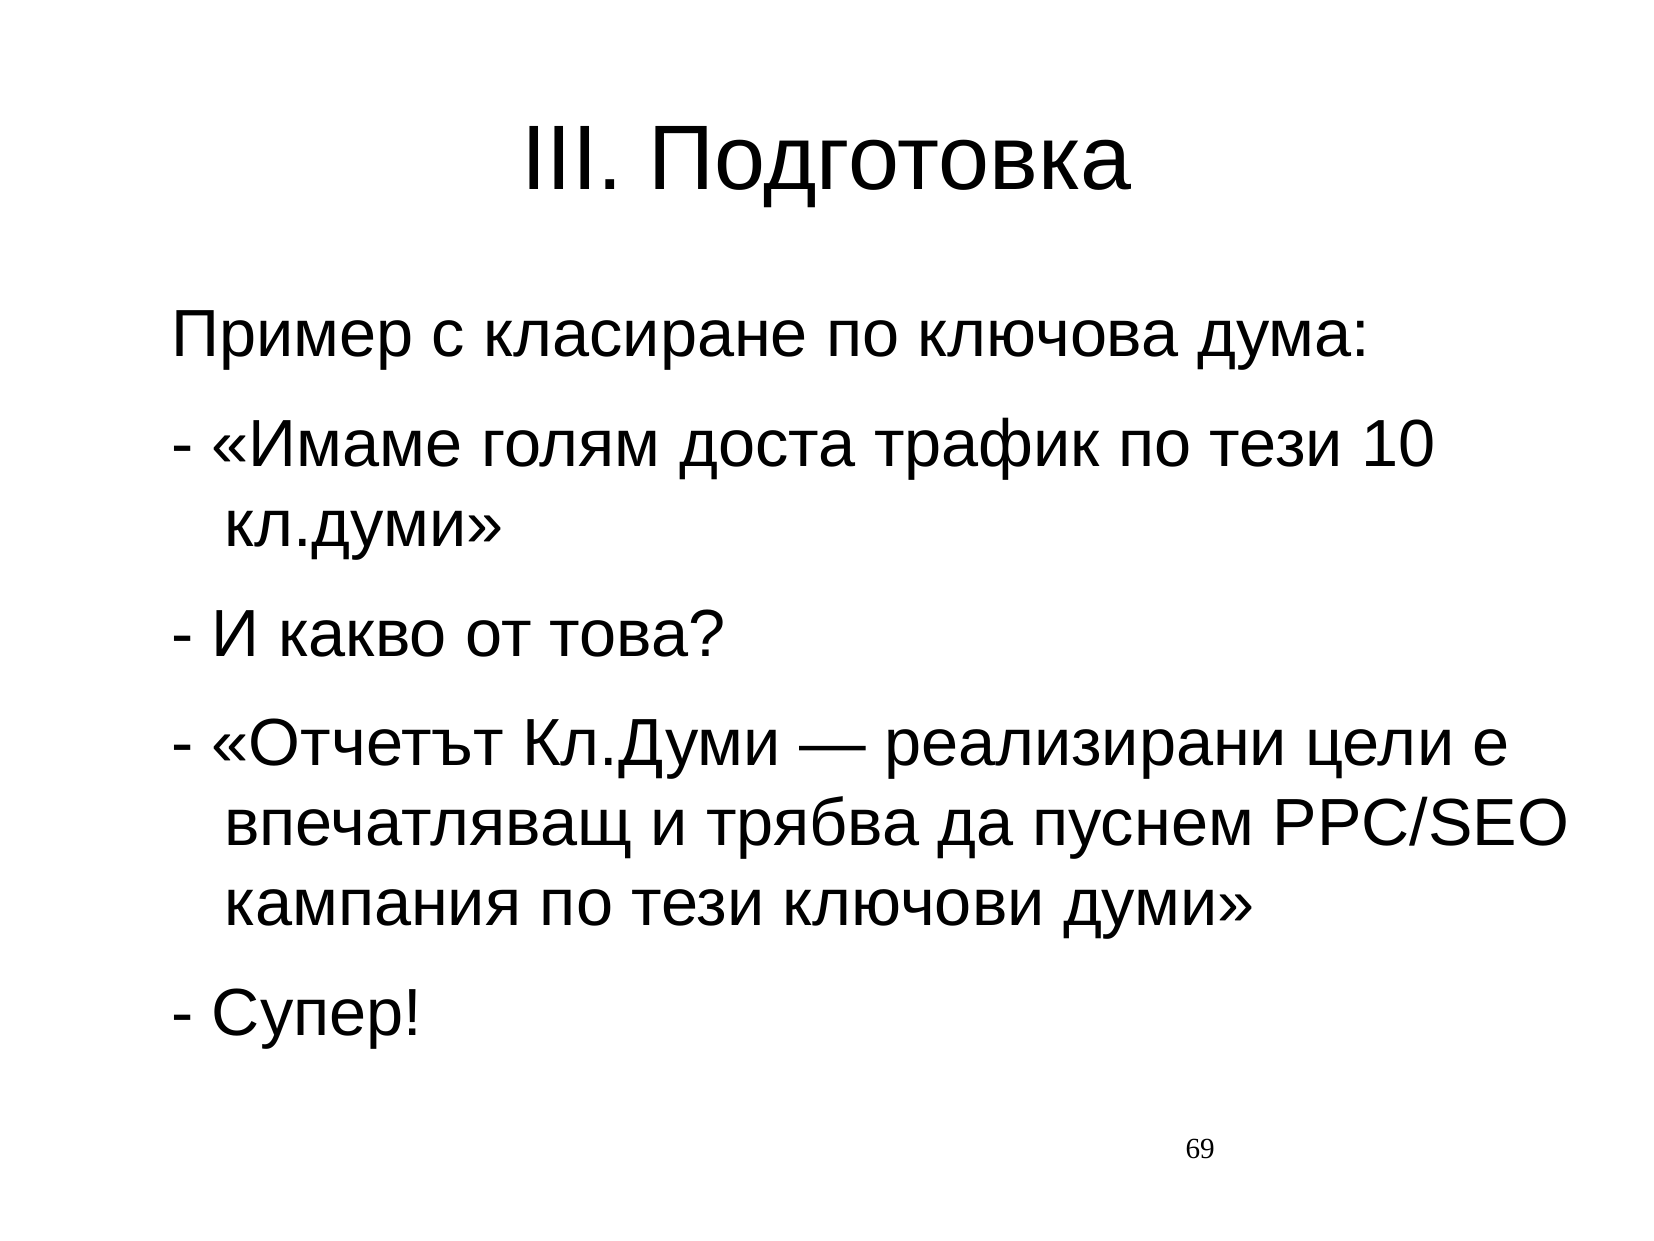

# III. Подготовка
Пример с класиране по ключова дума:
- «Имаме голям доста трафик по тези 10 кл.думи»
- И какво от това?
- «Отчетът Кл.Думи — реализирани цели е впечатляващ и трябва да пуснем PPC/SEO кампания по тези ключови думи»
- Супер!